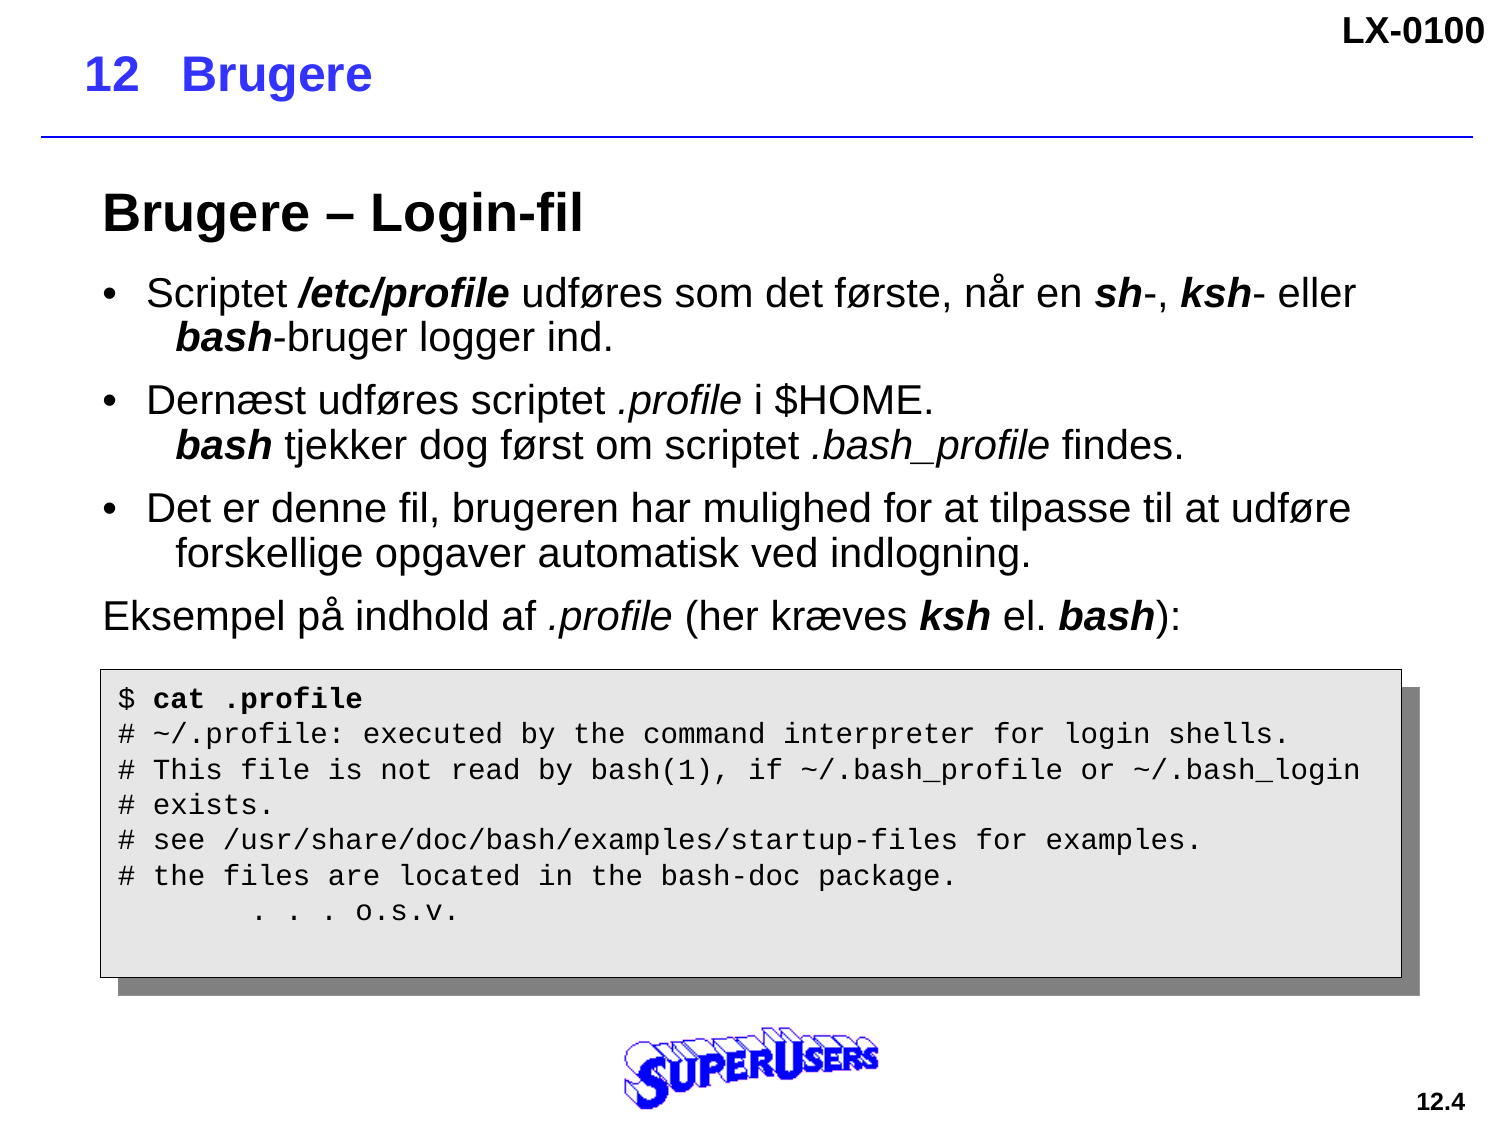

# 12 Brugere
Brugere – Login‑fil
Scriptet /etc/profile udføres som det første, når en sh-, ksh- eller bash-bruger logger ind.
Dernæst udføres scriptet .profile i $HOME.
bash tjekker dog først om scriptet .bash_profile findes.
Det er denne fil, brugeren har mulighed for at tilpasse til at udføre forskellige opgaver automatisk ved indlogning.
Eksempel på indhold af .profile (her kræves ksh el. bash):
 $ cat .profile
 # ~/.profile: executed by the command interpreter for login shells.
 # This file is not read by bash(1), if ~/.bash_profile or ~/.bash_login
 # exists.
 # see /usr/share/doc/bash/examples/startup-files for examples.
 # the files are located in the bash-doc package.
 	. . . o.s.v.